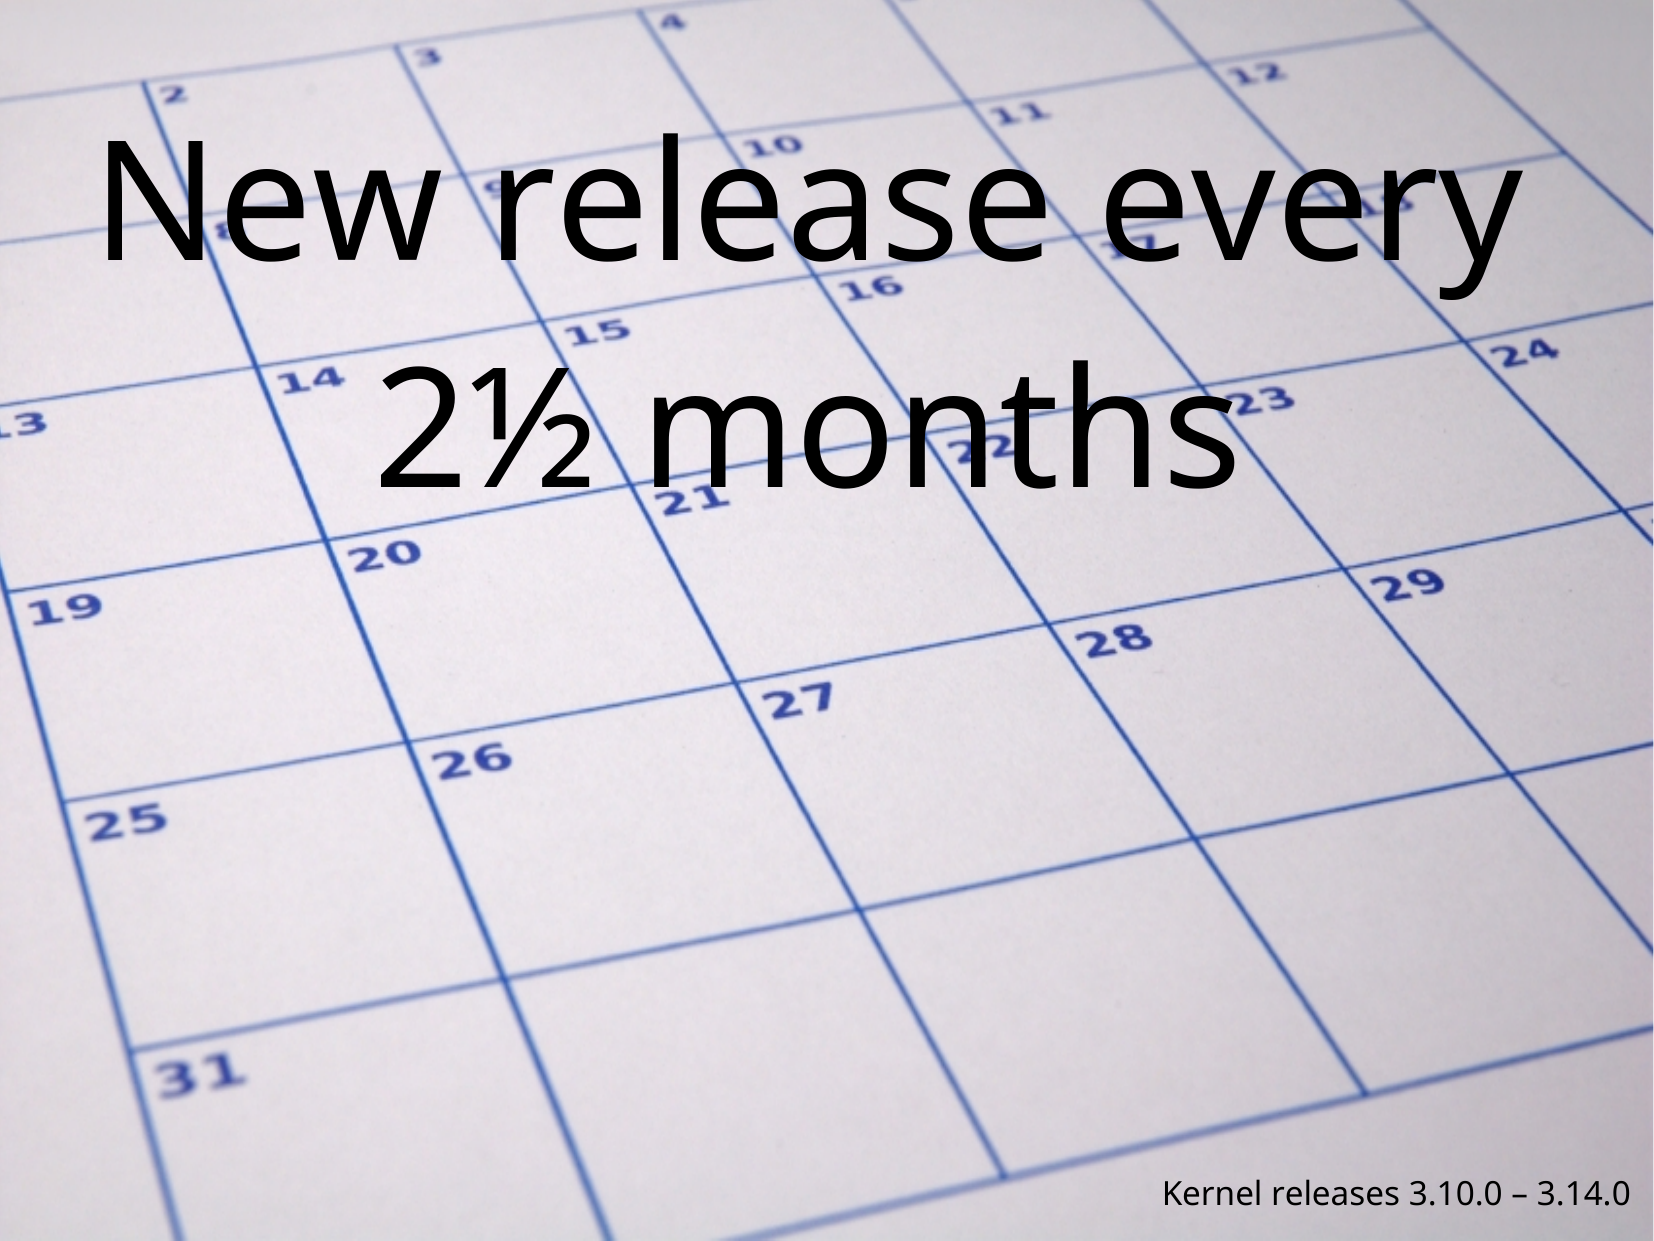

New release every
2½ months
Kernel releases 3.10.0 – 3.14.0